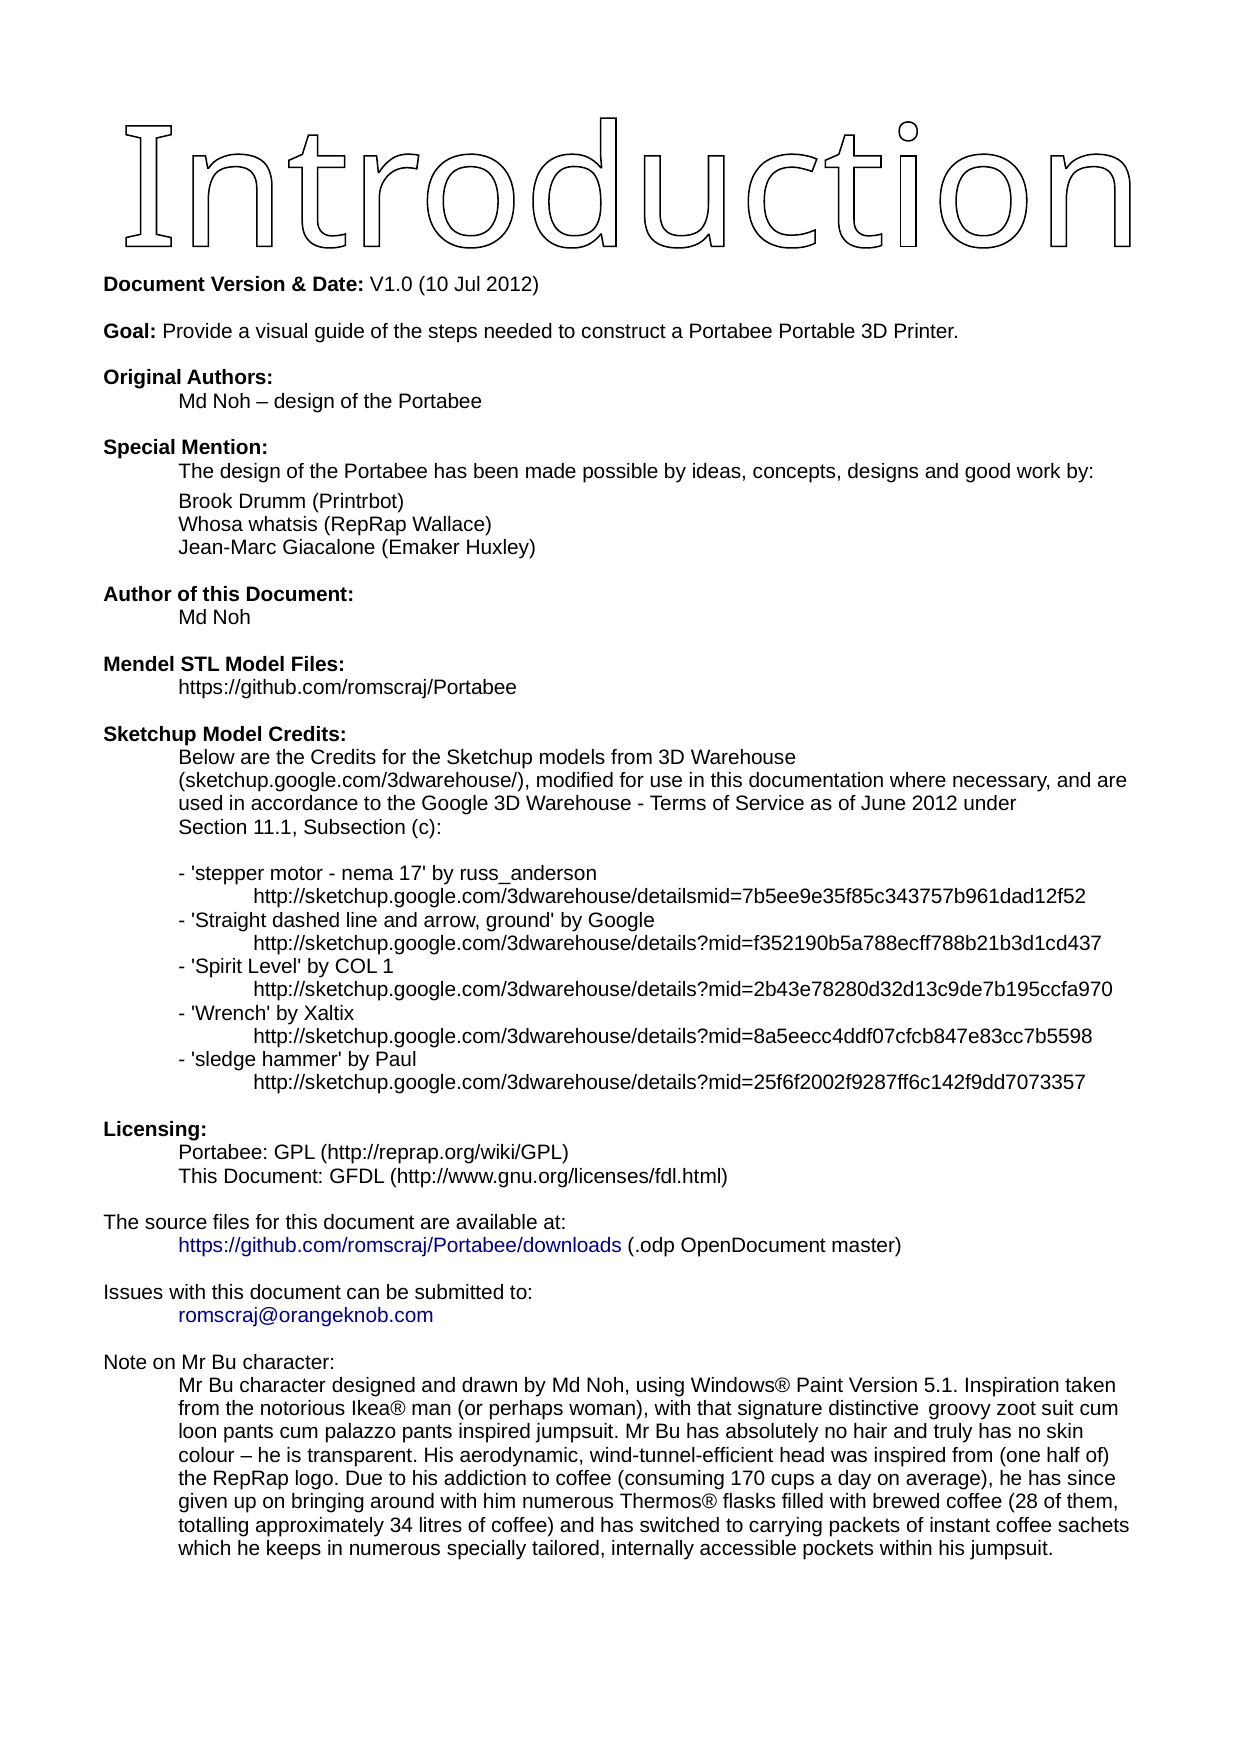

Introduction
Document Version & Date: V1.0 (10 Jul 2012)
Goal: Provide a visual guide of the steps needed to construct a Portabee Portable 3D Printer.
Original Authors:
	Md Noh – design of the Portabee
Special Mention:
	The design of the Portabee has been made possible by ideas, concepts, designs and good work by:
	Brook Drumm (Printrbot)
	Whosa whatsis (RepRap Wallace)
	Jean-Marc Giacalone (Emaker Huxley)
Author of this Document:
	Md Noh
Mendel STL Model Files:
	https://github.com/romscraj/Portabee
Sketchup Model Credits:
	Below are the Credits for the Sketchup models from 3D Warehouse
	(sketchup.google.com/3dwarehouse/), modified for use in this documentation where necessary, and are
	used in accordance to the Google 3D Warehouse - Terms of Service as of June 2012 under
	Section 11.1, Subsection (c):
	- 'stepper motor - nema 17' by russ_anderson
		http://sketchup.google.com/3dwarehouse/detailsmid=7b5ee9e35f85c343757b961dad12f52
	- 'Straight dashed line and arrow, ground' by Google
		http://sketchup.google.com/3dwarehouse/details?mid=f352190b5a788ecff788b21b3d1cd437
	- 'Spirit Level' by COL 1
		http://sketchup.google.com/3dwarehouse/details?mid=2b43e78280d32d13c9de7b195ccfa970
	- 'Wrench' by Xaltix
		http://sketchup.google.com/3dwarehouse/details?mid=8a5eecc4ddf07cfcb847e83cc7b5598
	- 'sledge hammer' by Paul
		http://sketchup.google.com/3dwarehouse/details?mid=25f6f2002f9287ff6c142f9dd7073357
Licensing:
	Portabee: GPL (http://reprap.org/wiki/GPL)
	This Document: GFDL (http://www.gnu.org/licenses/fdl.html)
The source files for this document are available at:
	https://github.com/romscraj/Portabee/downloads (.odp OpenDocument master)
Issues with this document can be submitted to:
	romscraj@orangeknob.com
Note on Mr Bu character:
	Mr Bu character designed and drawn by Md Noh, using Windows® Paint Version 5.1. Inspiration taken 	from the notorious Ikea® man (or perhaps woman), with that signature distinctive 	groovy zoot suit cum 	loon pants cum palazzo pants inspired jumpsuit. Mr Bu has absolutely no hair and truly has no skin 	colour – he is transparent. His aerodynamic, wind-tunnel-efficient head was inspired from (one half of) 	the RepRap logo. Due to his addiction to coffee (consuming 170 cups a day on average), he has since 	given up on bringing around with him numerous Thermos® flasks filled with brewed coffee (28 of them, 	totalling approximately 34 litres of coffee) and has switched to carrying packets of instant coffee sachets 	which he keeps in numerous specially tailored, internally accessible pockets within his jumpsuit.